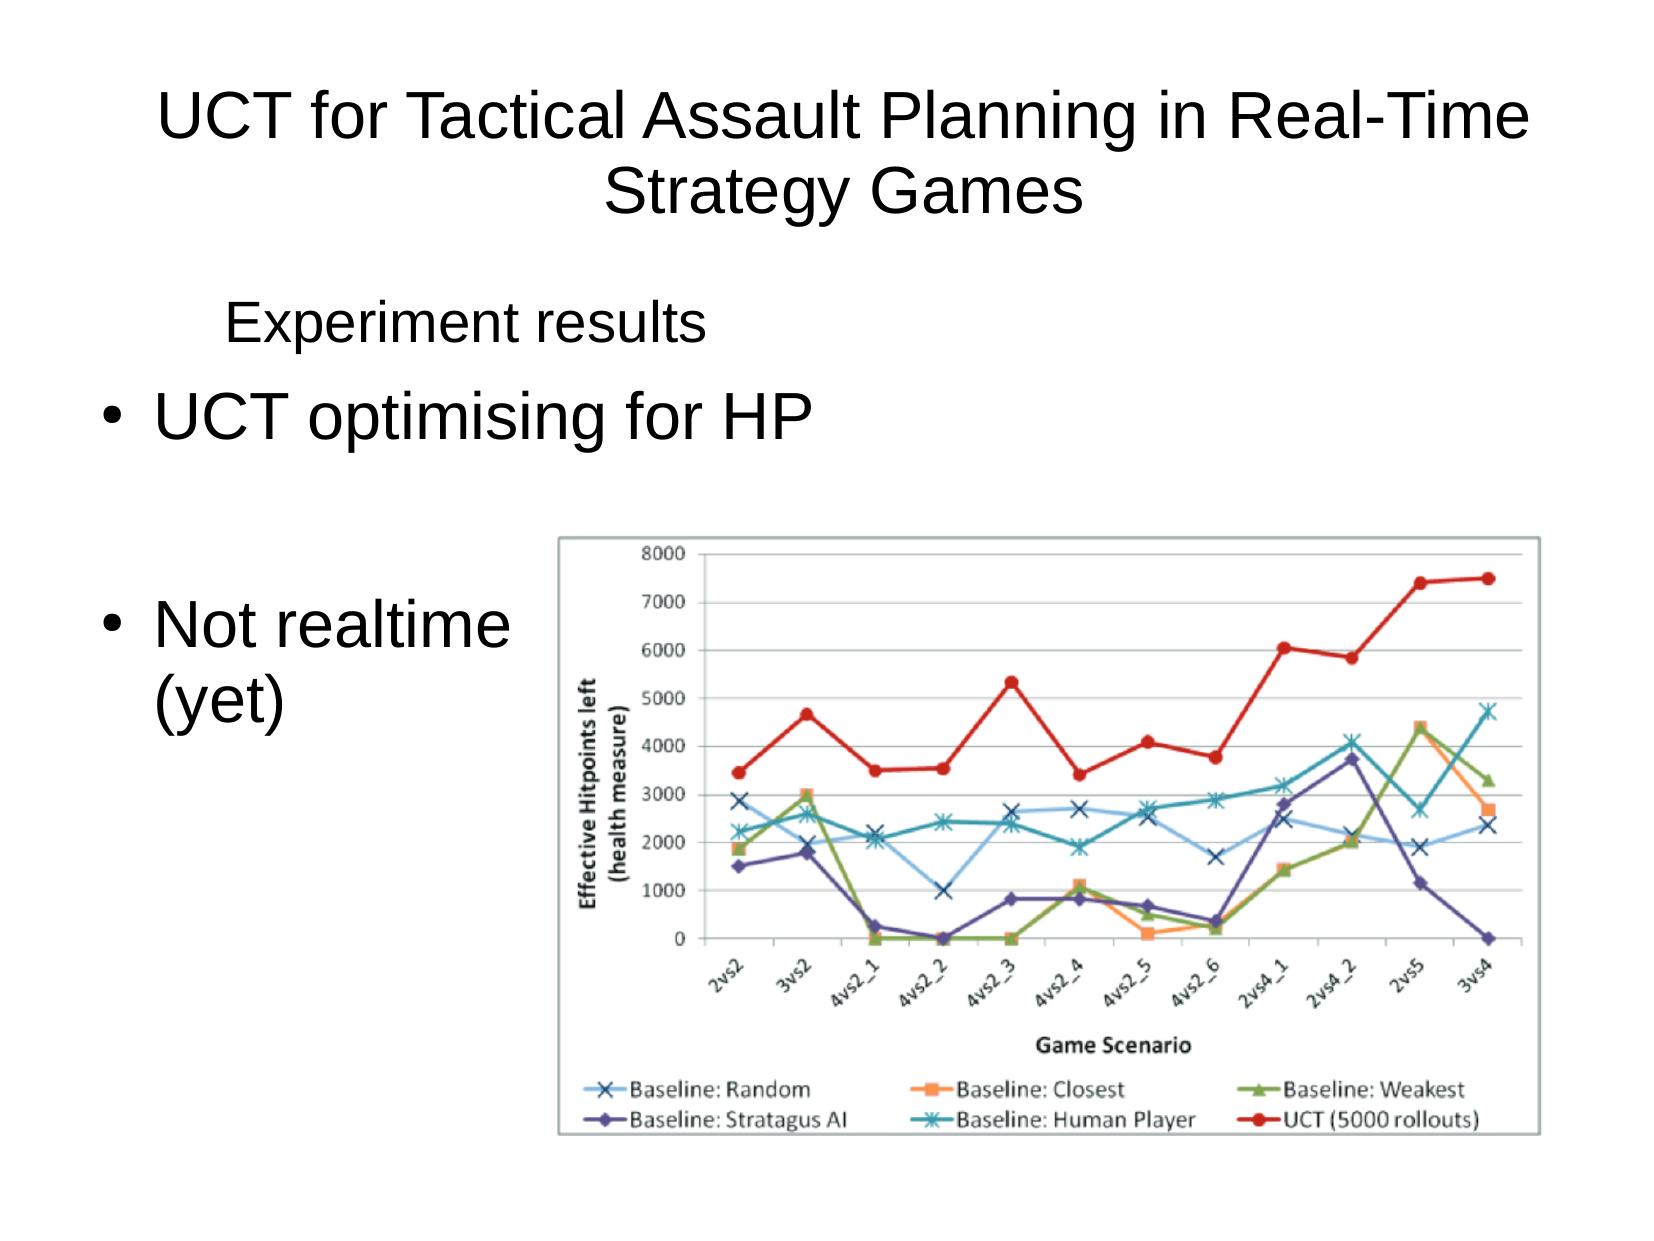

# UCT for Tactical Assault Planning in Real-Time Strategy Games
Experiment results
UCT optimising for HP
Not realtime
(yet)